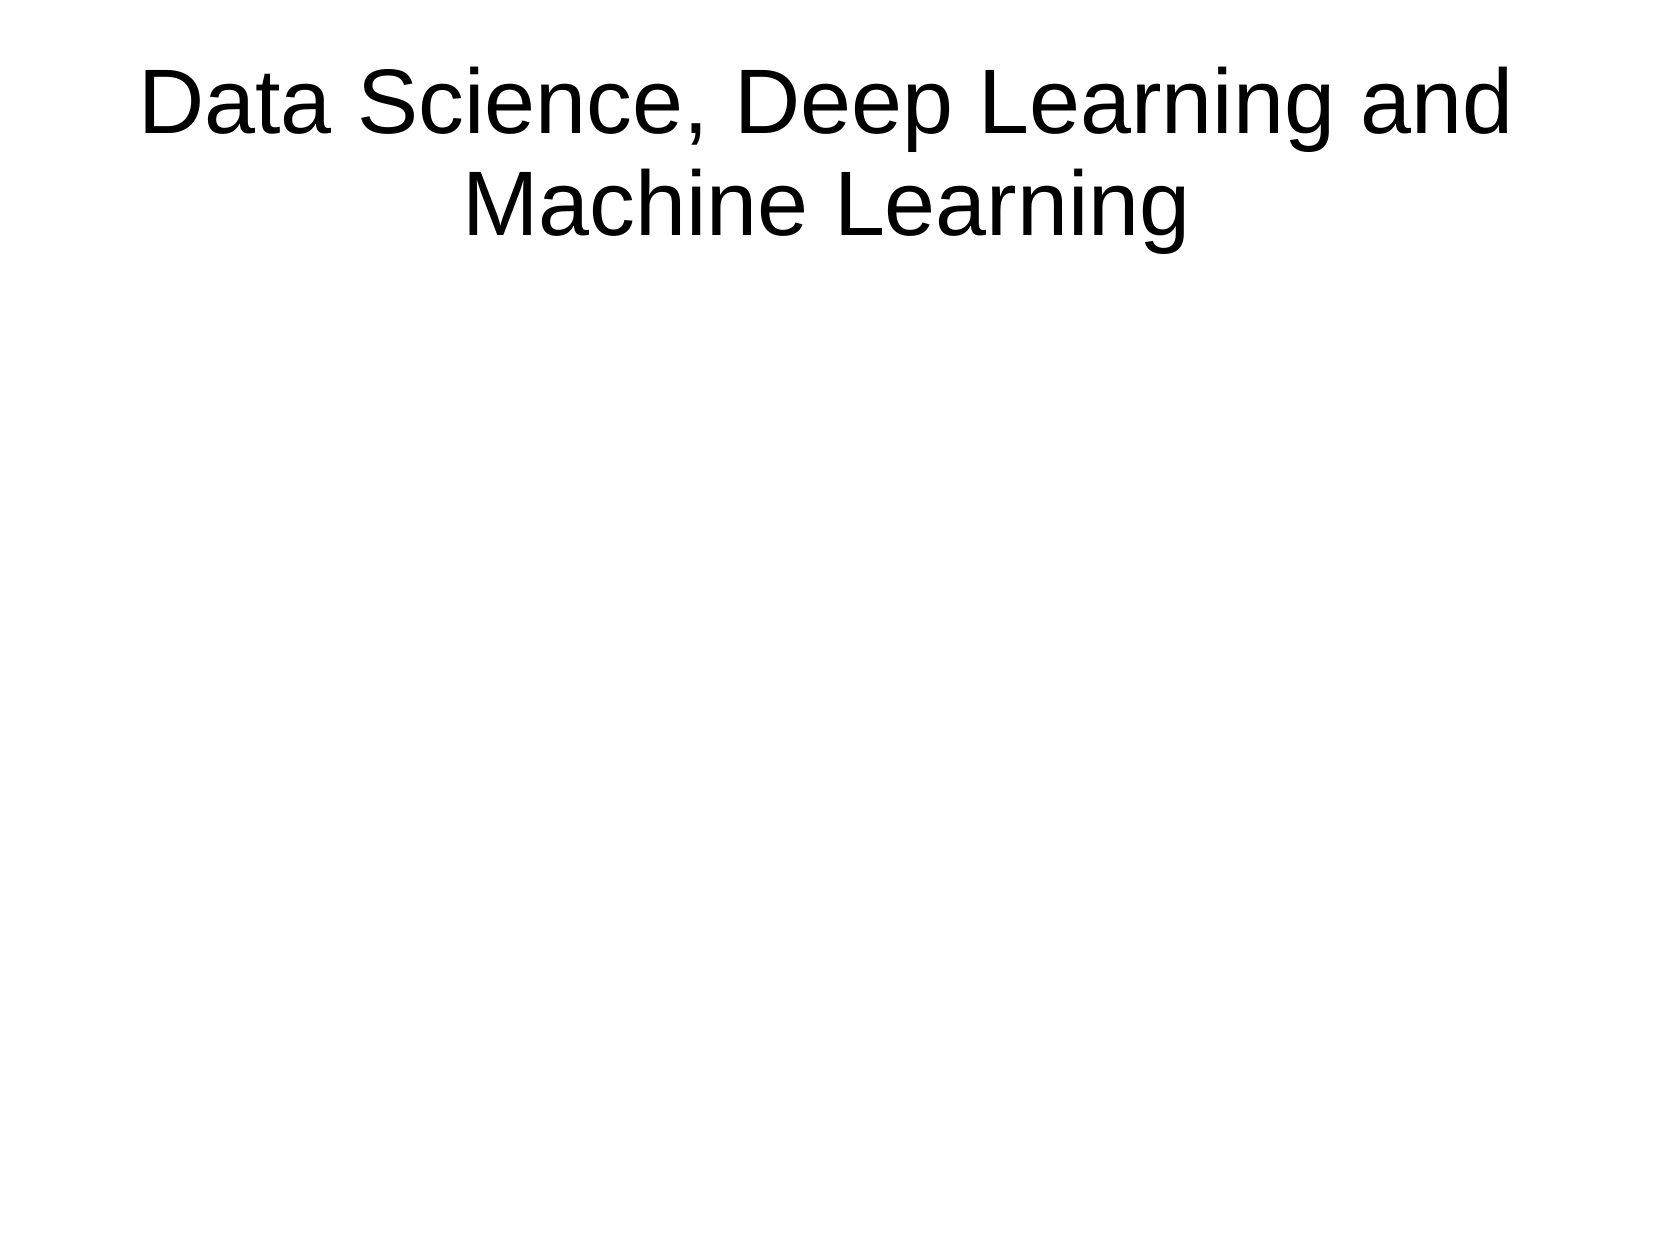

# Data Science, Deep Learning and Machine Learning